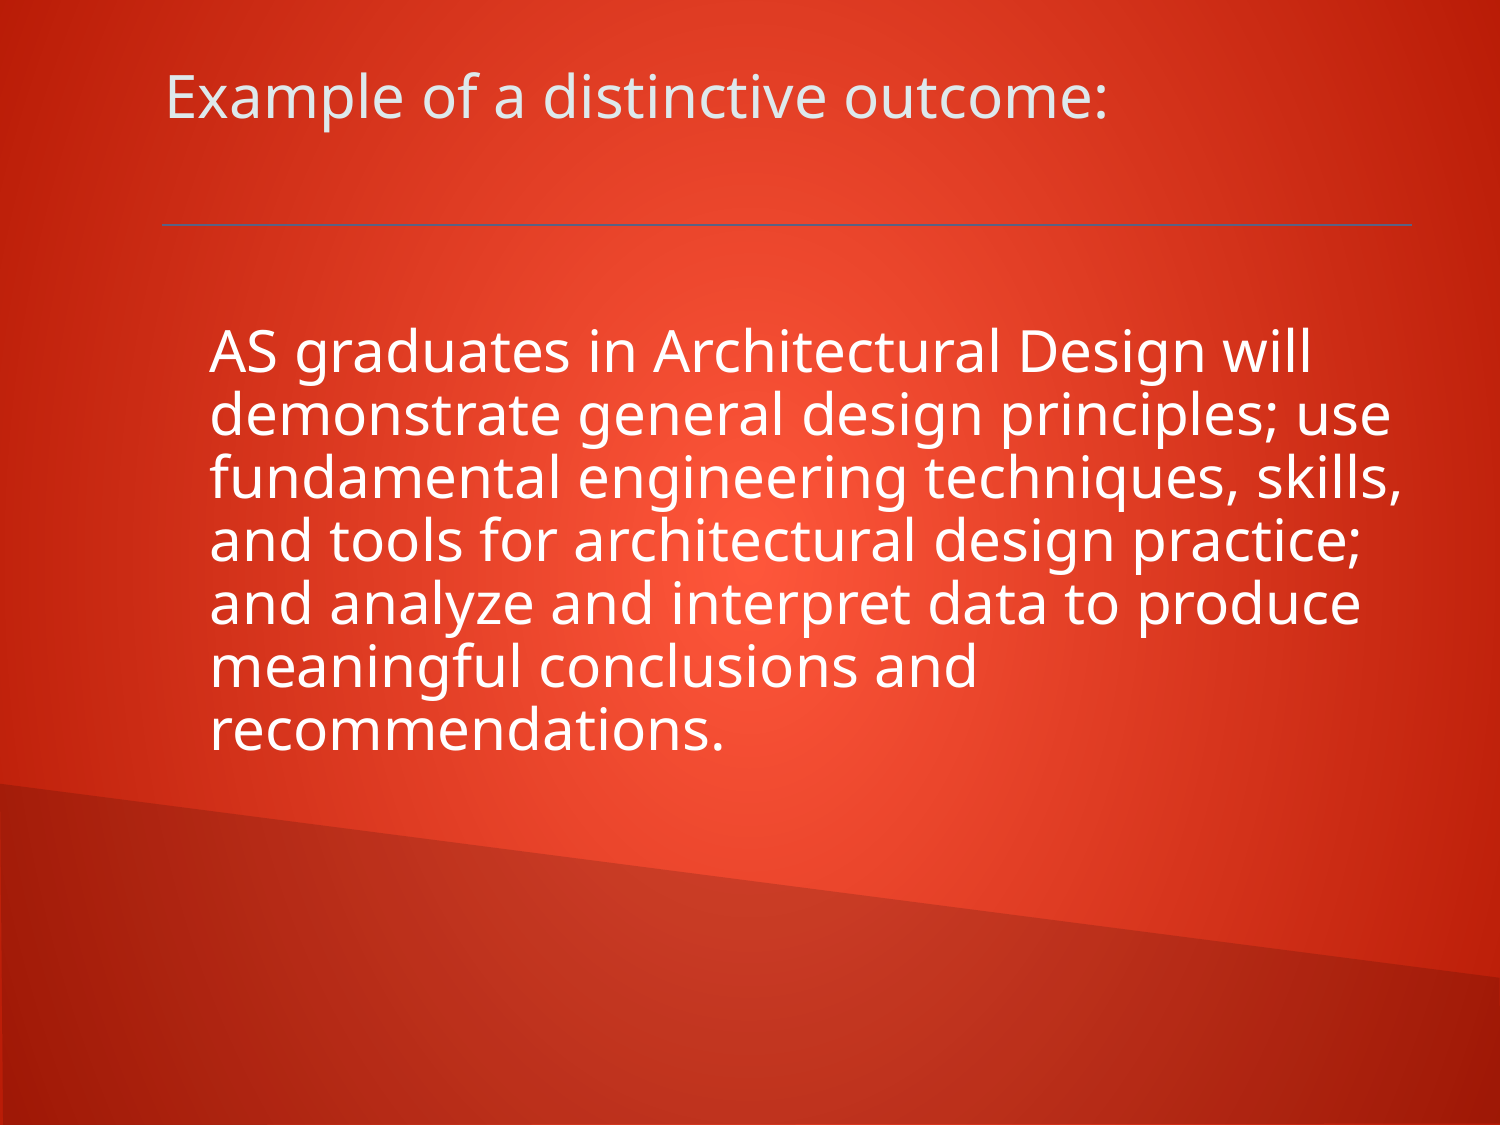

# Example of a distinctive outcome:
	AS graduates in Architectural Design will demonstrate general design principles; use fundamental engineering techniques, skills, and tools for architectural design practice; and analyze and interpret data to produce meaningful conclusions and recommendations.